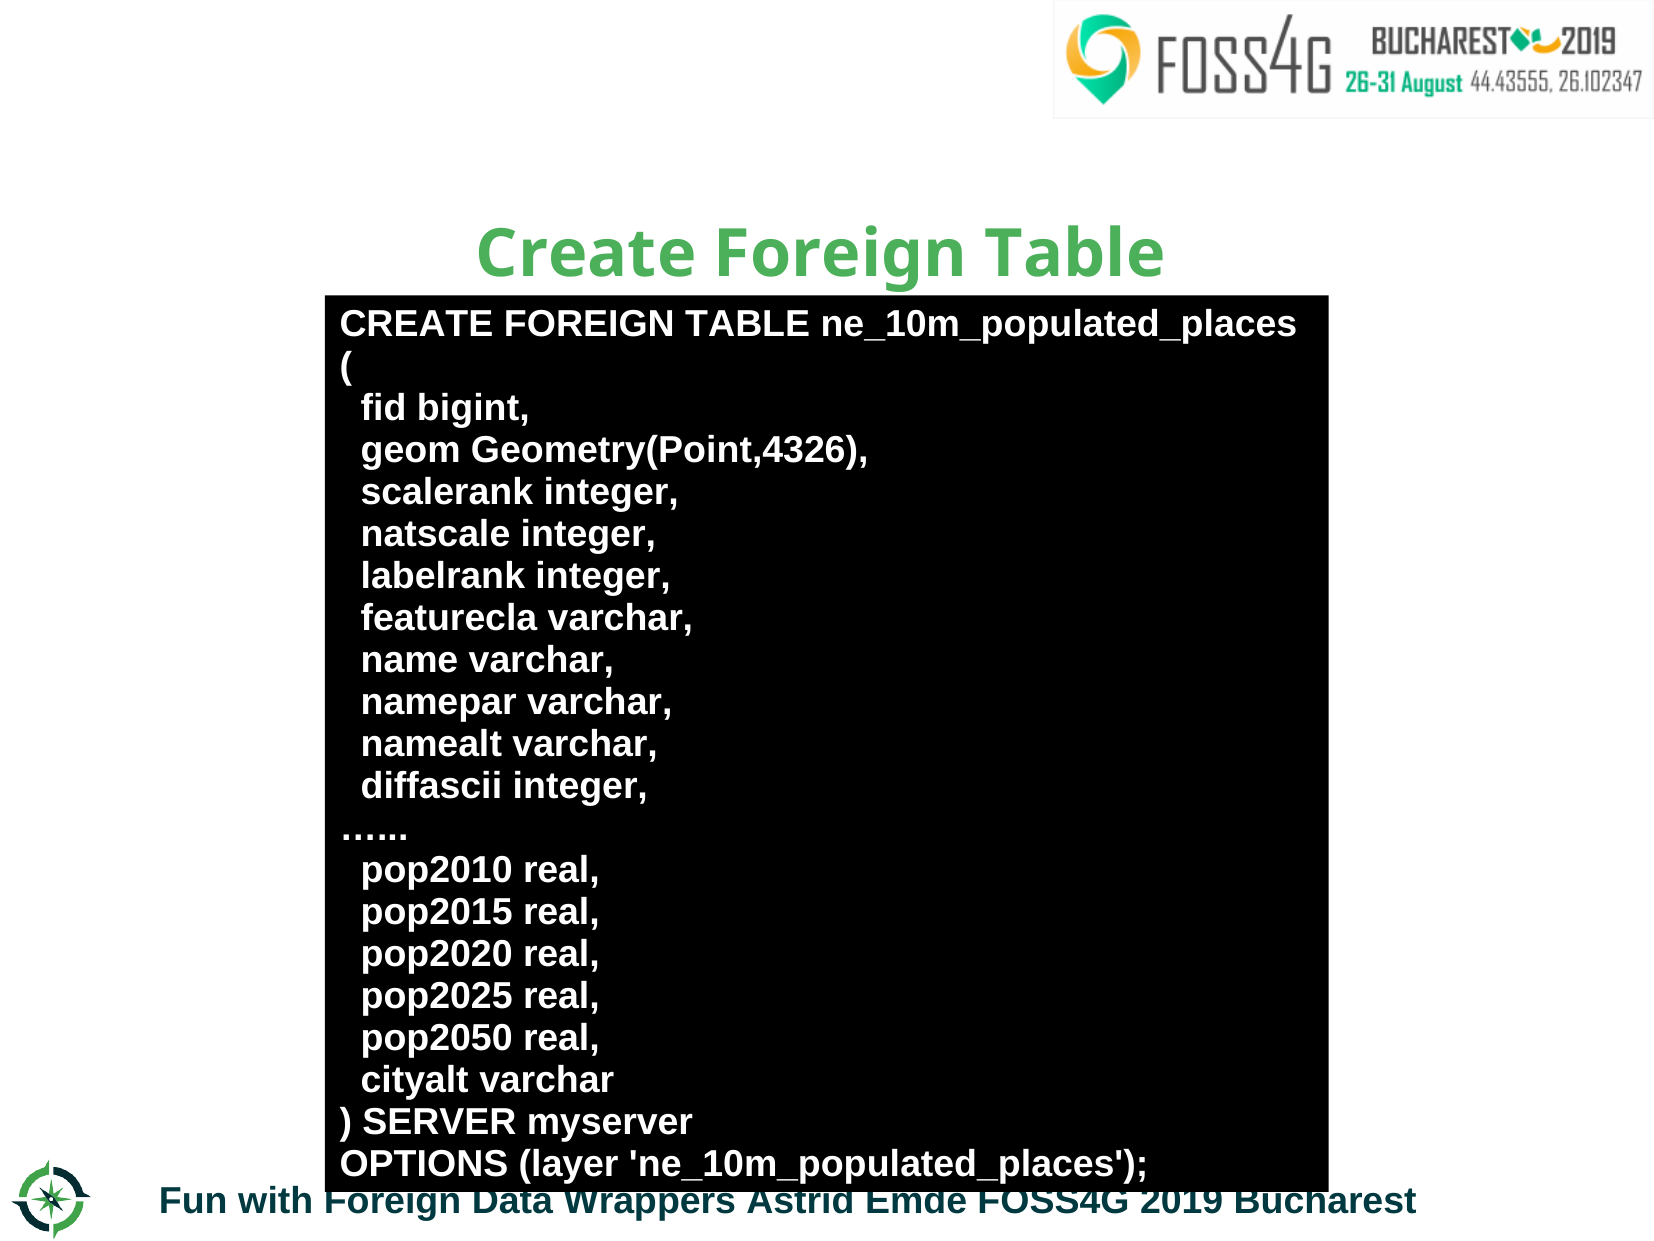

# Create Foreign Table
CREATE FOREIGN TABLE ne_10m_populated_places (
 fid bigint,
 geom Geometry(Point,4326),
 scalerank integer,
 natscale integer,
 labelrank integer,
 featurecla varchar,
 name varchar,
 namepar varchar,
 namealt varchar,
 diffascii integer,
…...
 pop2010 real,
 pop2015 real,
 pop2020 real,
 pop2025 real,
 pop2050 real,
 cityalt varchar
) SERVER myserver
OPTIONS (layer 'ne_10m_populated_places');